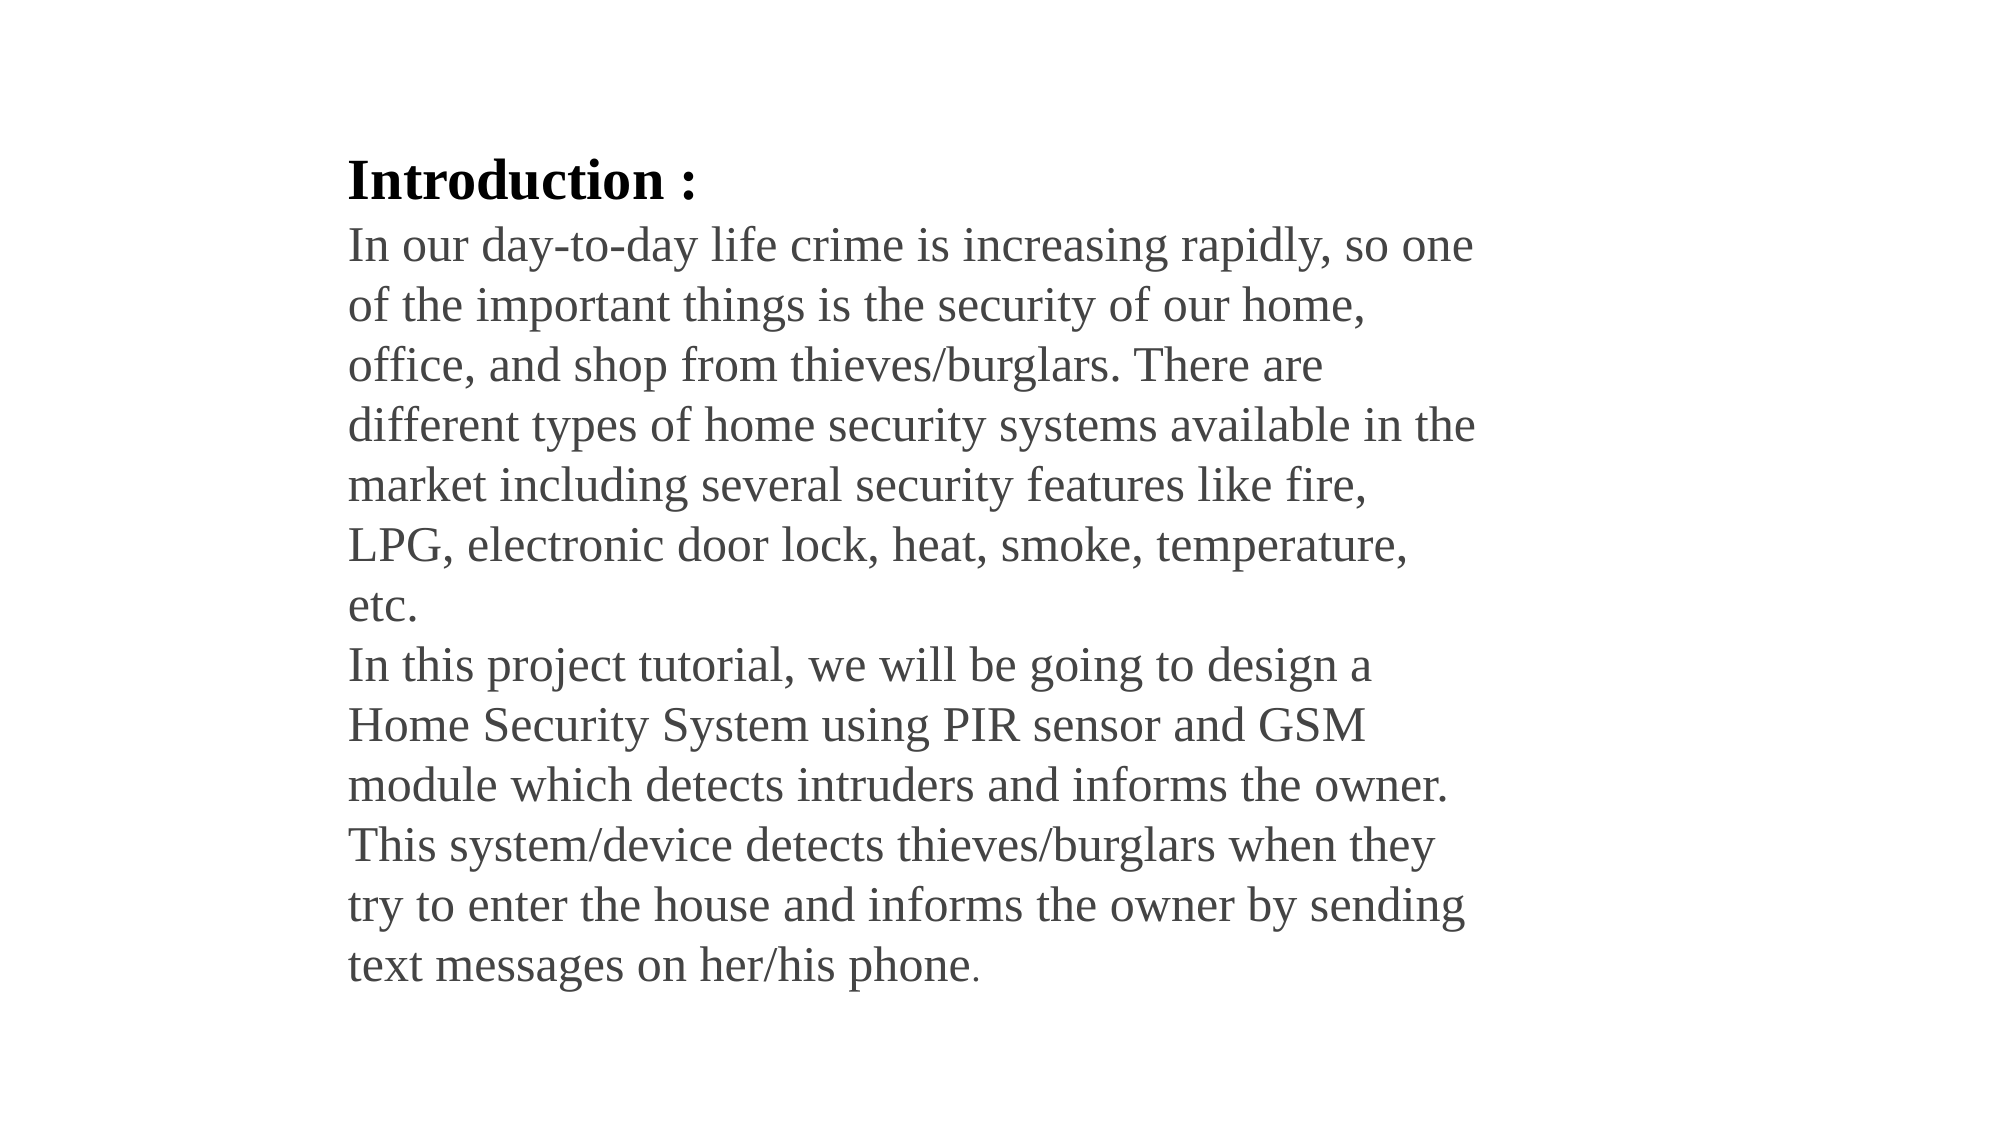

Introduction :
In our day-to-day life crime is increasing rapidly, so one of the important things is the security of our home, office, and shop from thieves/burglars. There are different types of home security systems available in the market including several security features like fire, LPG, electronic door lock, heat, smoke, temperature, etc.
In this project tutorial, we will be going to design a Home Security System using PIR sensor and GSM module which detects intruders and informs the owner. This system/device detects thieves/burglars when they try to enter the house and informs the owner by sending text messages on her/his phone.